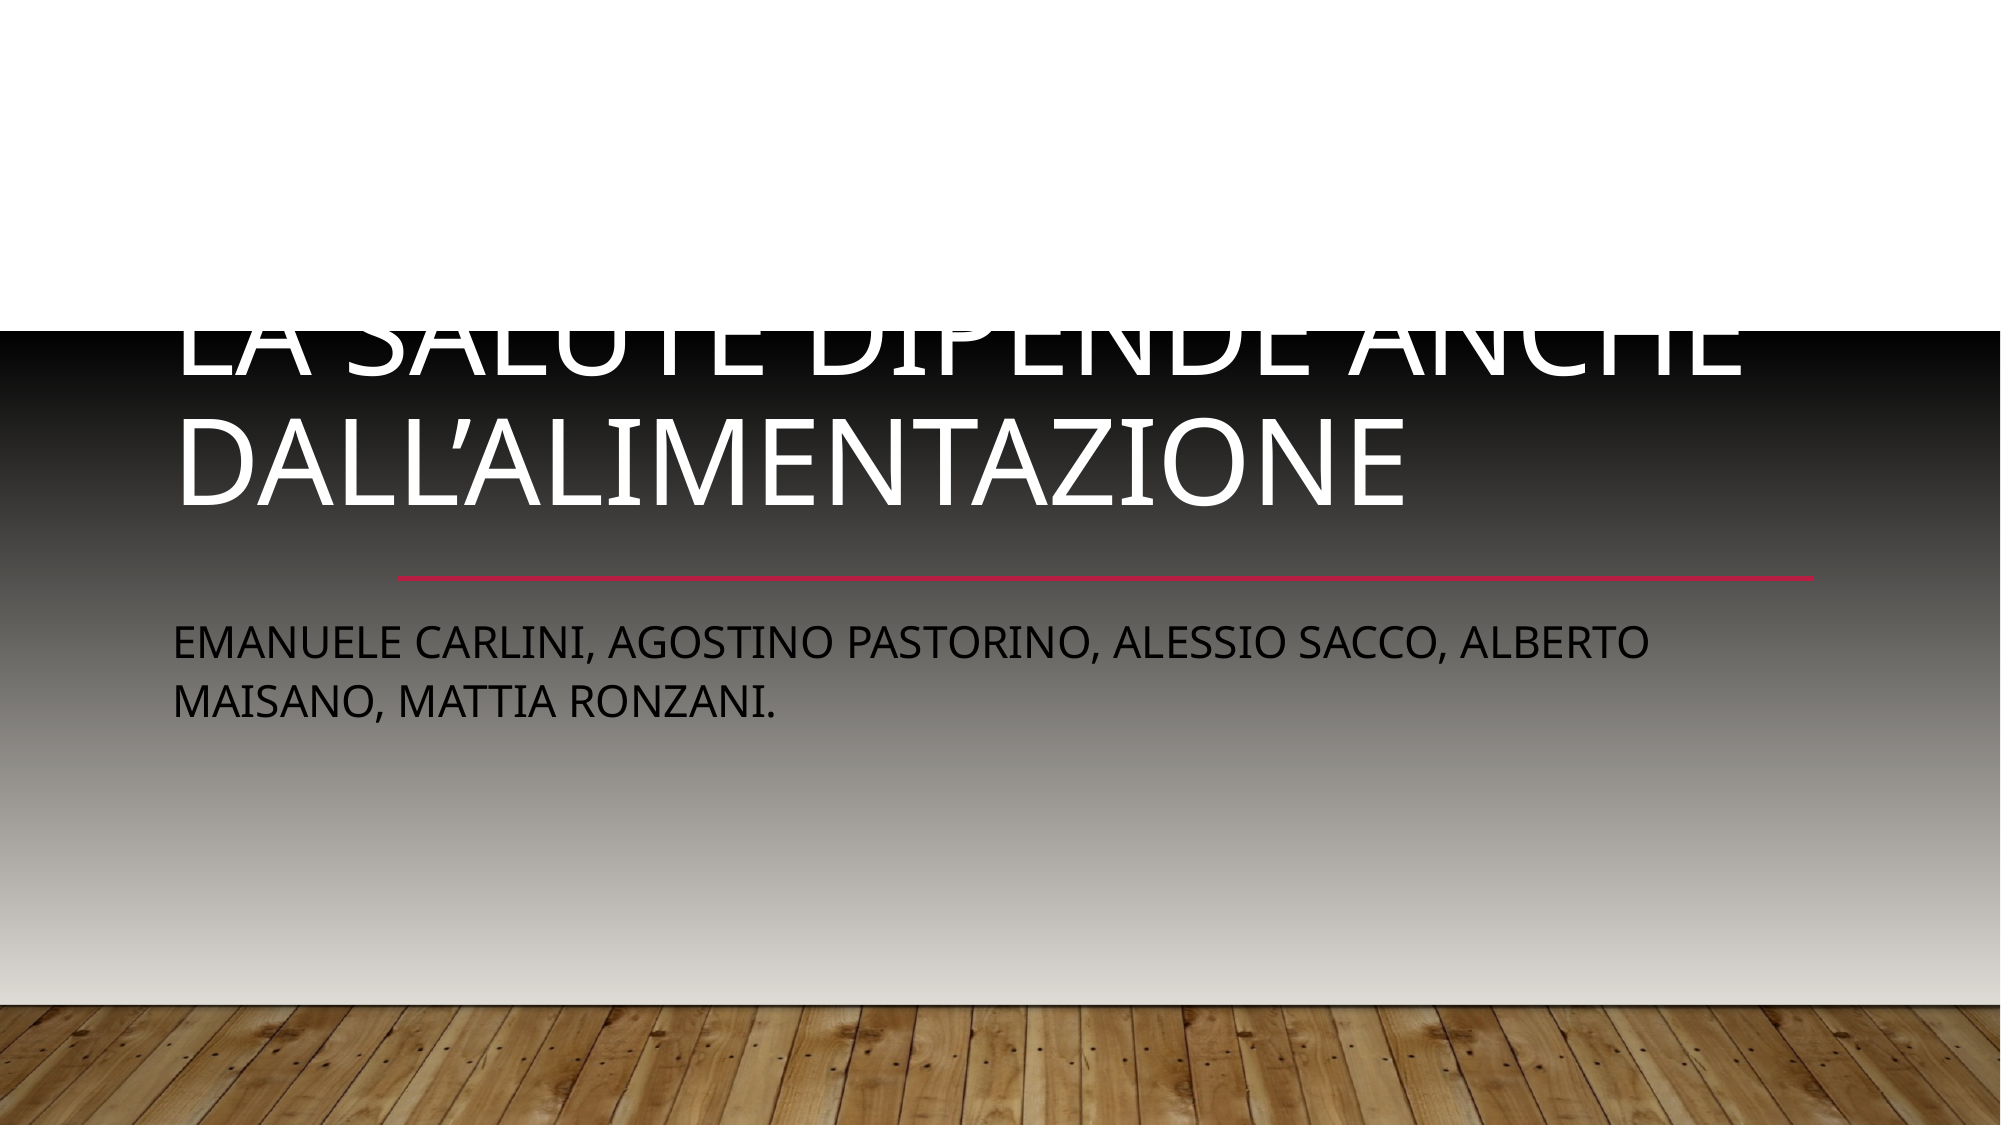

# La salute dipende anche dall’alimentazione
Emanuele Carlini, Agostino Pastorino, Alessio Sacco, Alberto Maisano, Mattia Ronzani.